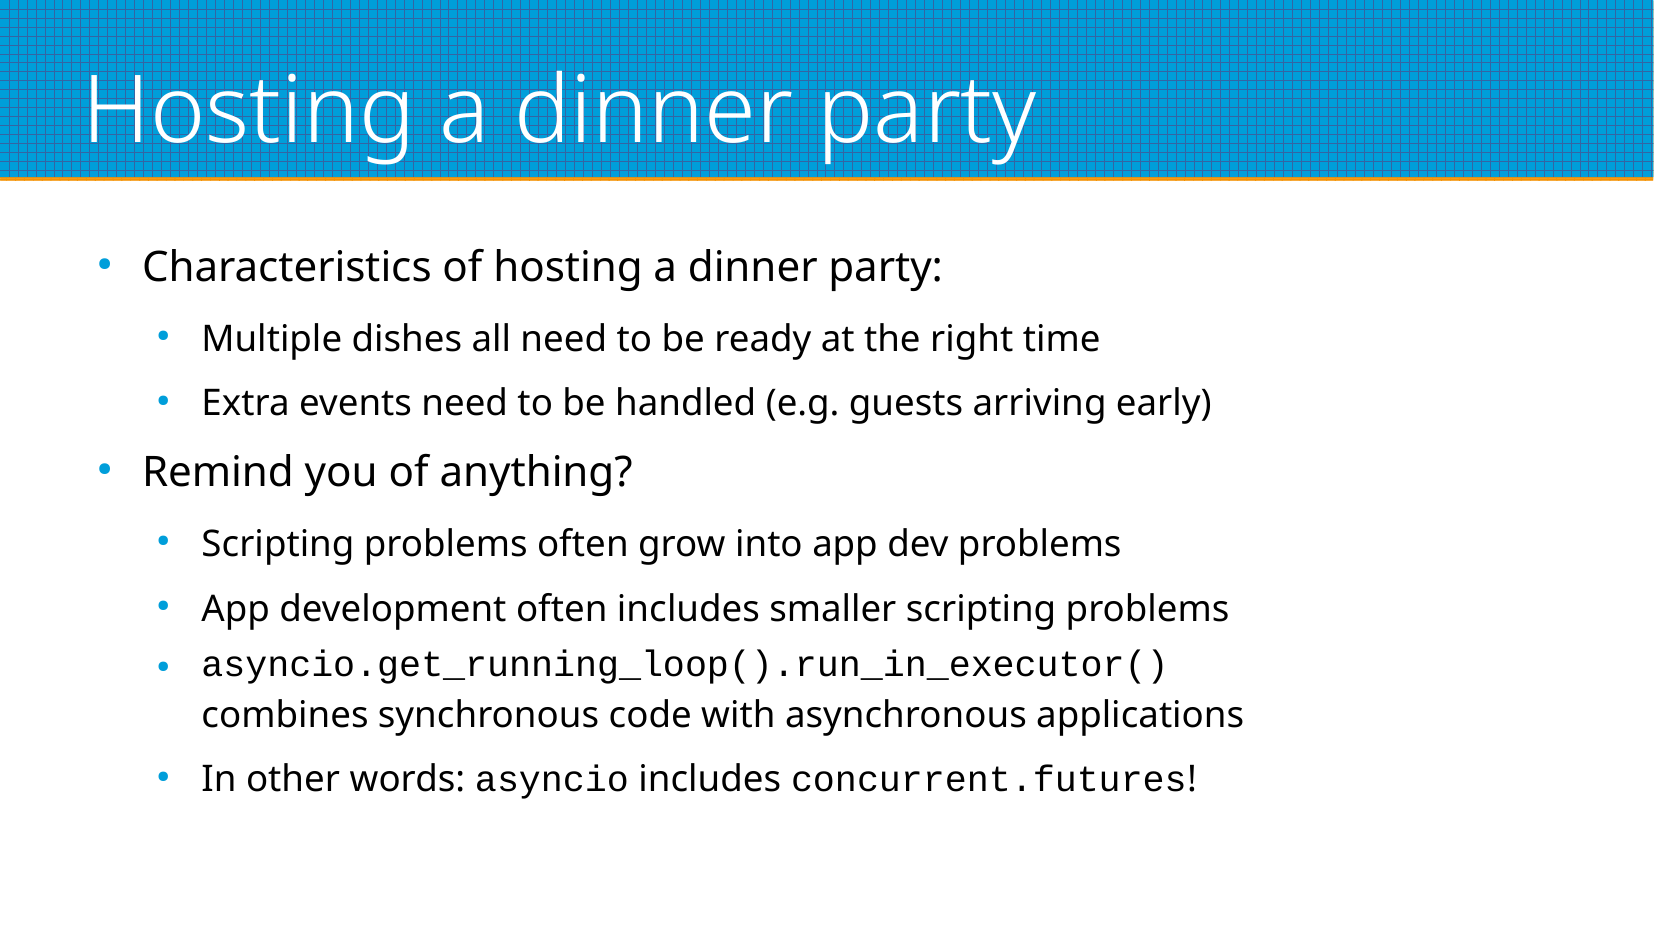

# Hosting a dinner party
Characteristics of hosting a dinner party:
Multiple dishes all need to be ready at the right time
Extra events need to be handled (e.g. guests arriving early)
Remind you of anything?
Scripting problems often grow into app dev problems
App development often includes smaller scripting problems
asyncio.get_running_loop().run_in_executor()
combines synchronous code with asynchronous applications
In other words: asyncio includes concurrent.futures!